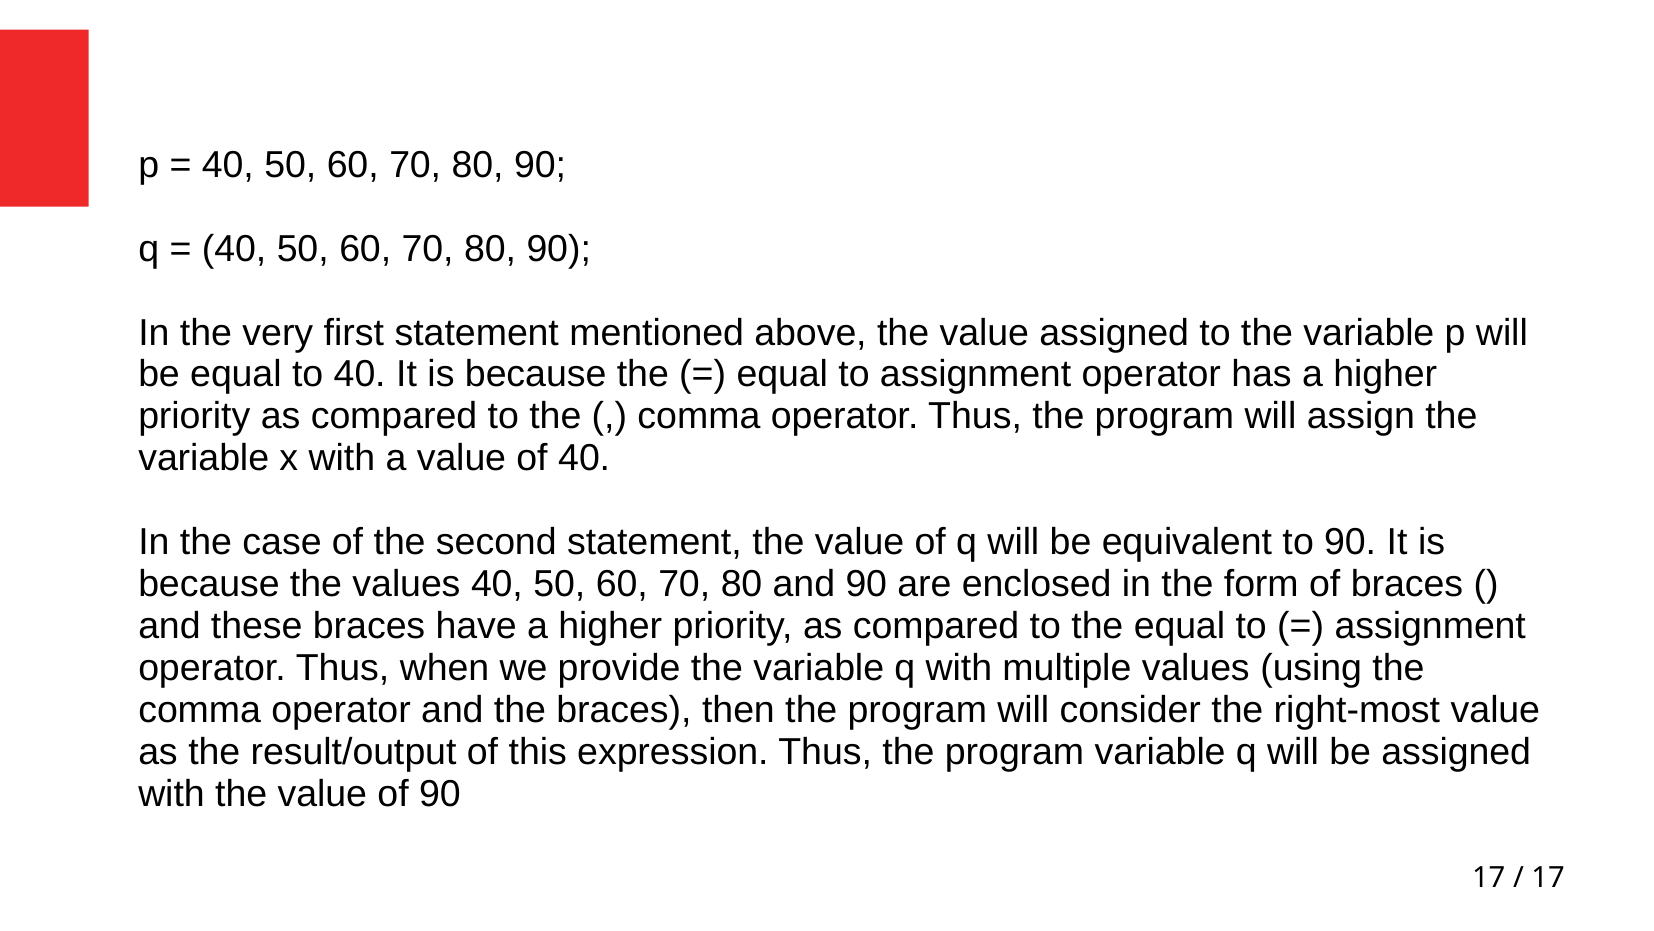

p = 40, 50, 60, 70, 80, 90;
q = (40, 50, 60, 70, 80, 90);
In the very first statement mentioned above, the value assigned to the variable p will be equal to 40. It is because the (=) equal to assignment operator has a higher priority as compared to the (,) comma operator. Thus, the program will assign the variable x with a value of 40.
In the case of the second statement, the value of q will be equivalent to 90. It is because the values 40, 50, 60, 70, 80 and 90 are enclosed in the form of braces () and these braces have a higher priority, as compared to the equal to (=) assignment operator. Thus, when we provide the variable q with multiple values (using the comma operator and the braces), then the program will consider the right-most value as the result/output of this expression. Thus, the program variable q will be assigned with the value of 90
17